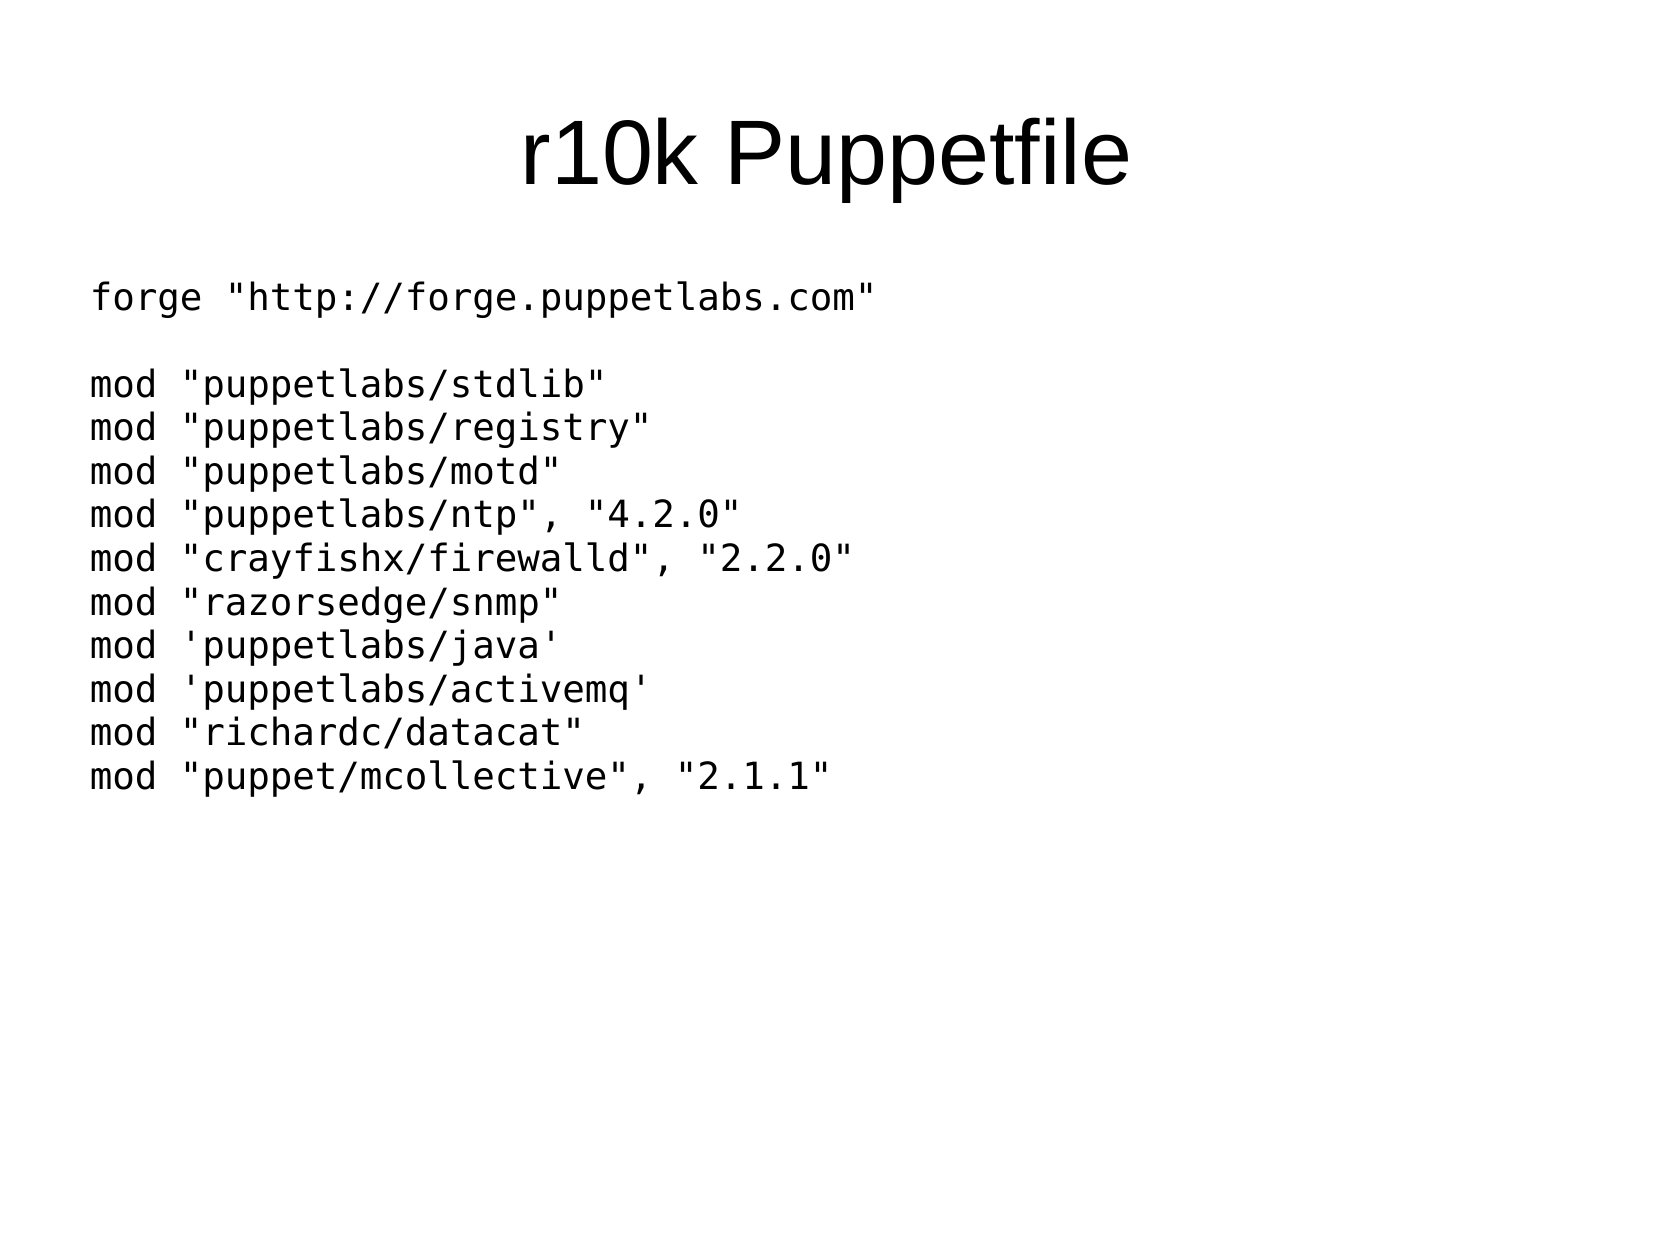

# r10k Puppetfile
forge "http://forge.puppetlabs.com"
mod "puppetlabs/stdlib"
mod "puppetlabs/registry"
mod "puppetlabs/motd"
mod "puppetlabs/ntp", "4.2.0"
mod "crayfishx/firewalld", "2.2.0"
mod "razorsedge/snmp"
mod 'puppetlabs/java'
mod 'puppetlabs/activemq'
mod "richardc/datacat"
mod "puppet/mcollective", "2.1.1"